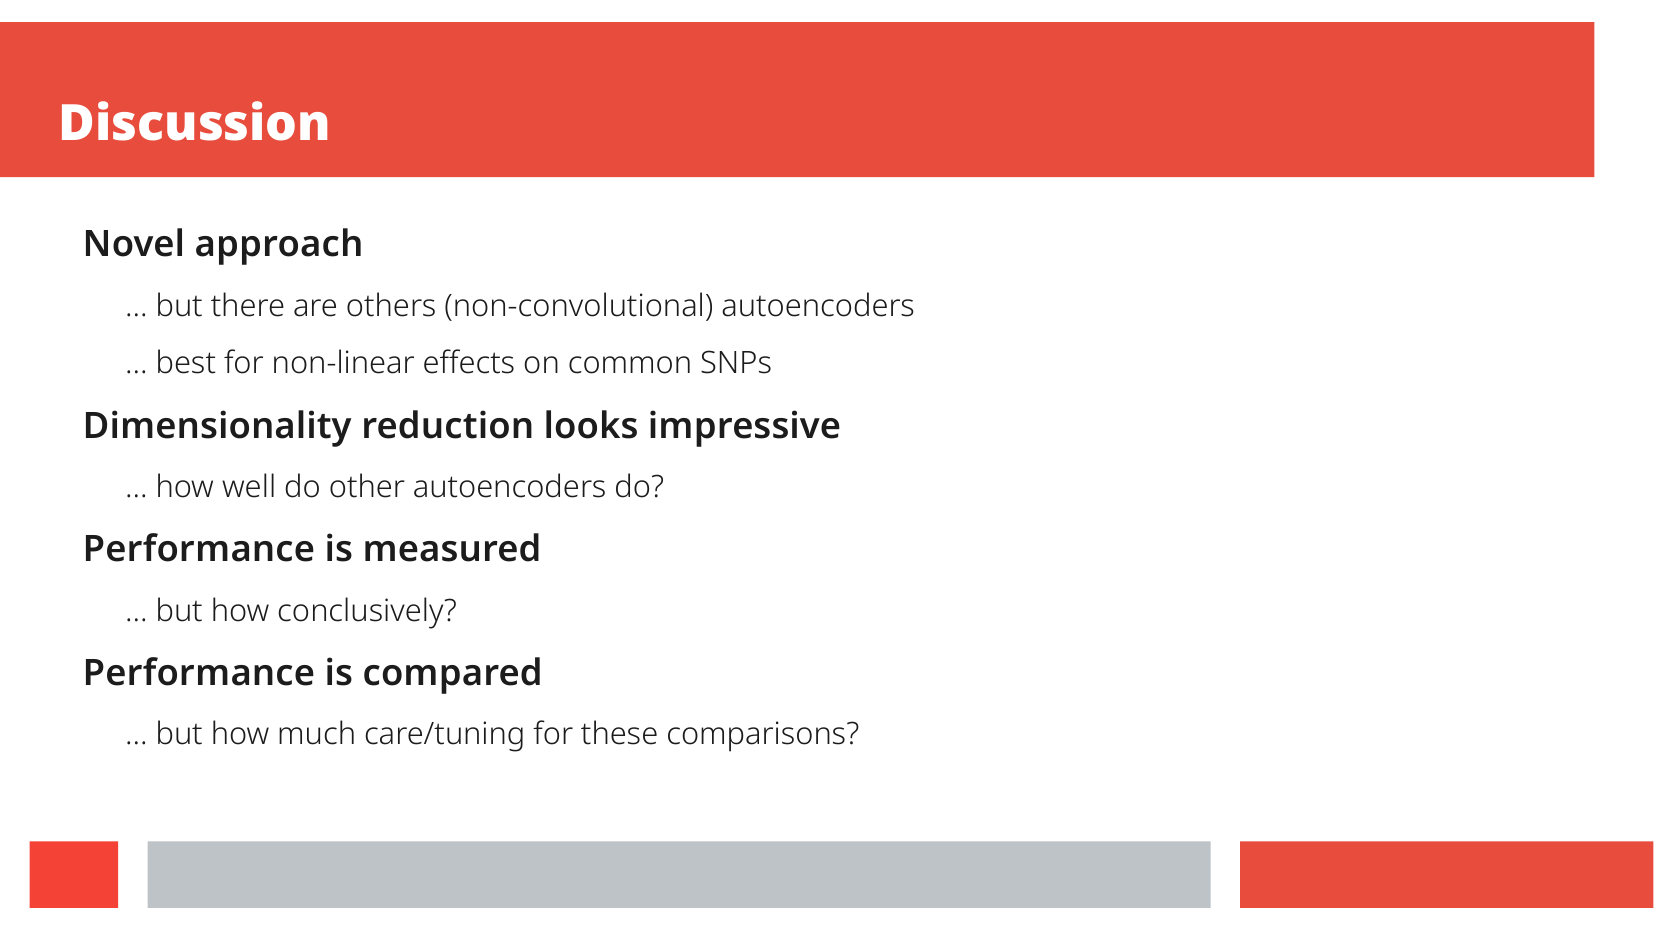

# Discussion
Novel approach
… but there are others (non-convolutional) autoencoders
… best for non-linear effects on common SNPs
Dimensionality reduction looks impressive
… how well do other autoencoders do?
Performance is measured
… but how conclusively?
Performance is compared
… but how much care/tuning for these comparisons?